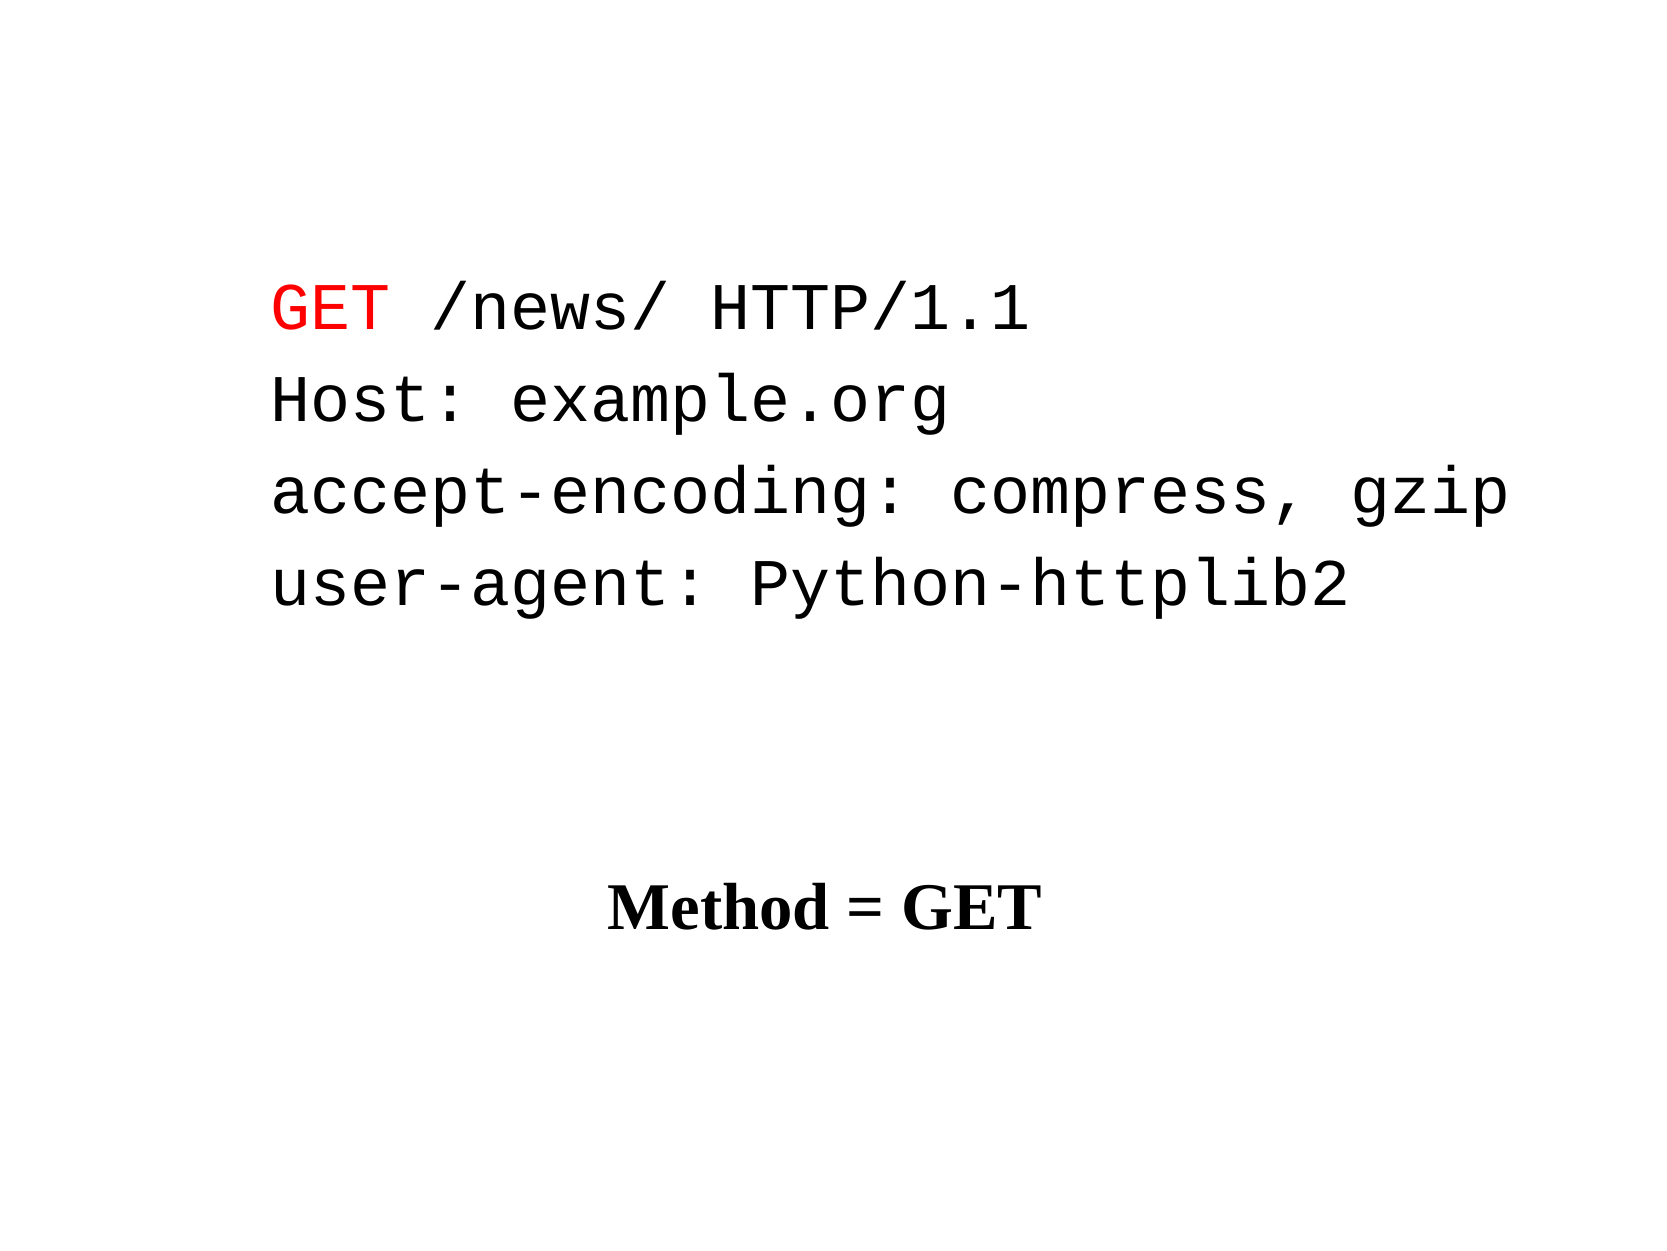

GET /news/ HTTP/1.1
 Host: example.org
 accept-encoding: compress, gzip
 user-agent: Python-httplib2
Method = GET